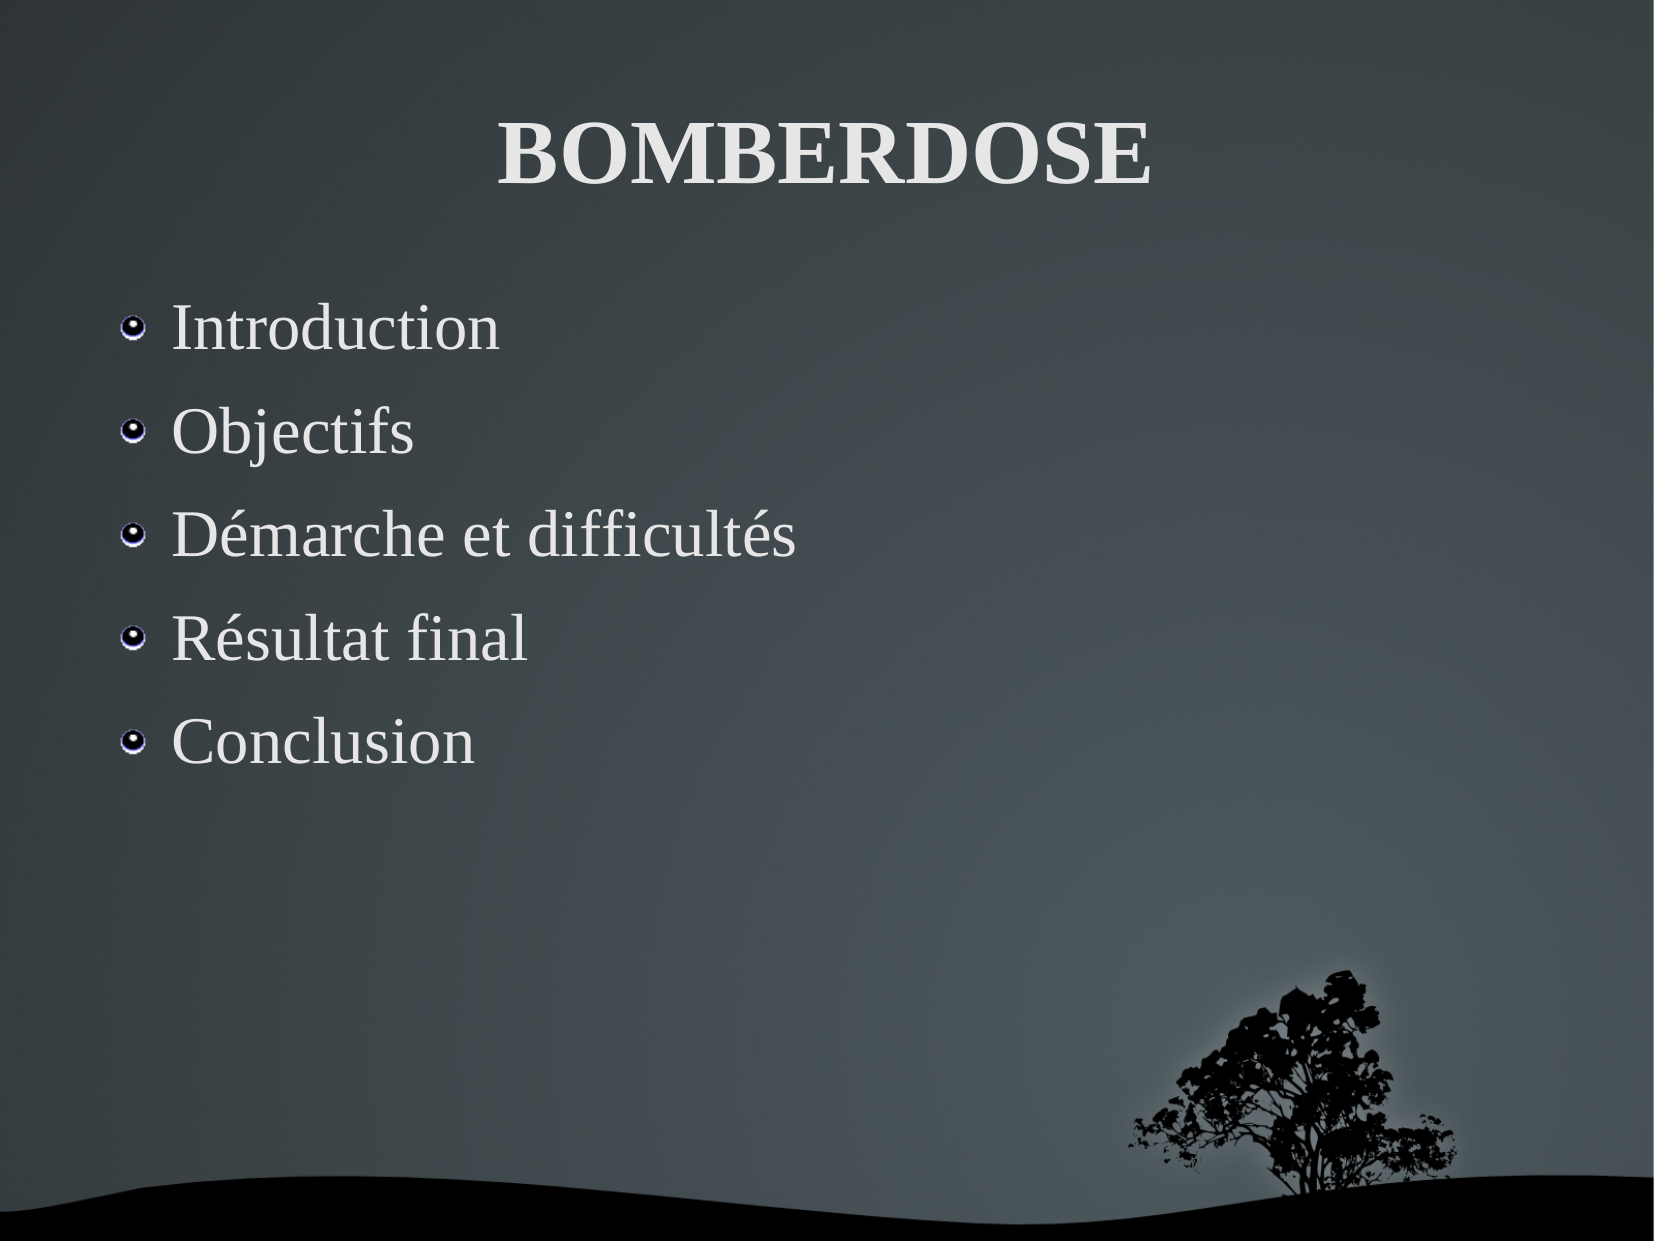

# BOMBERDOSE
Introduction
Objectifs
Démarche et difficultés
Résultat final
Conclusion